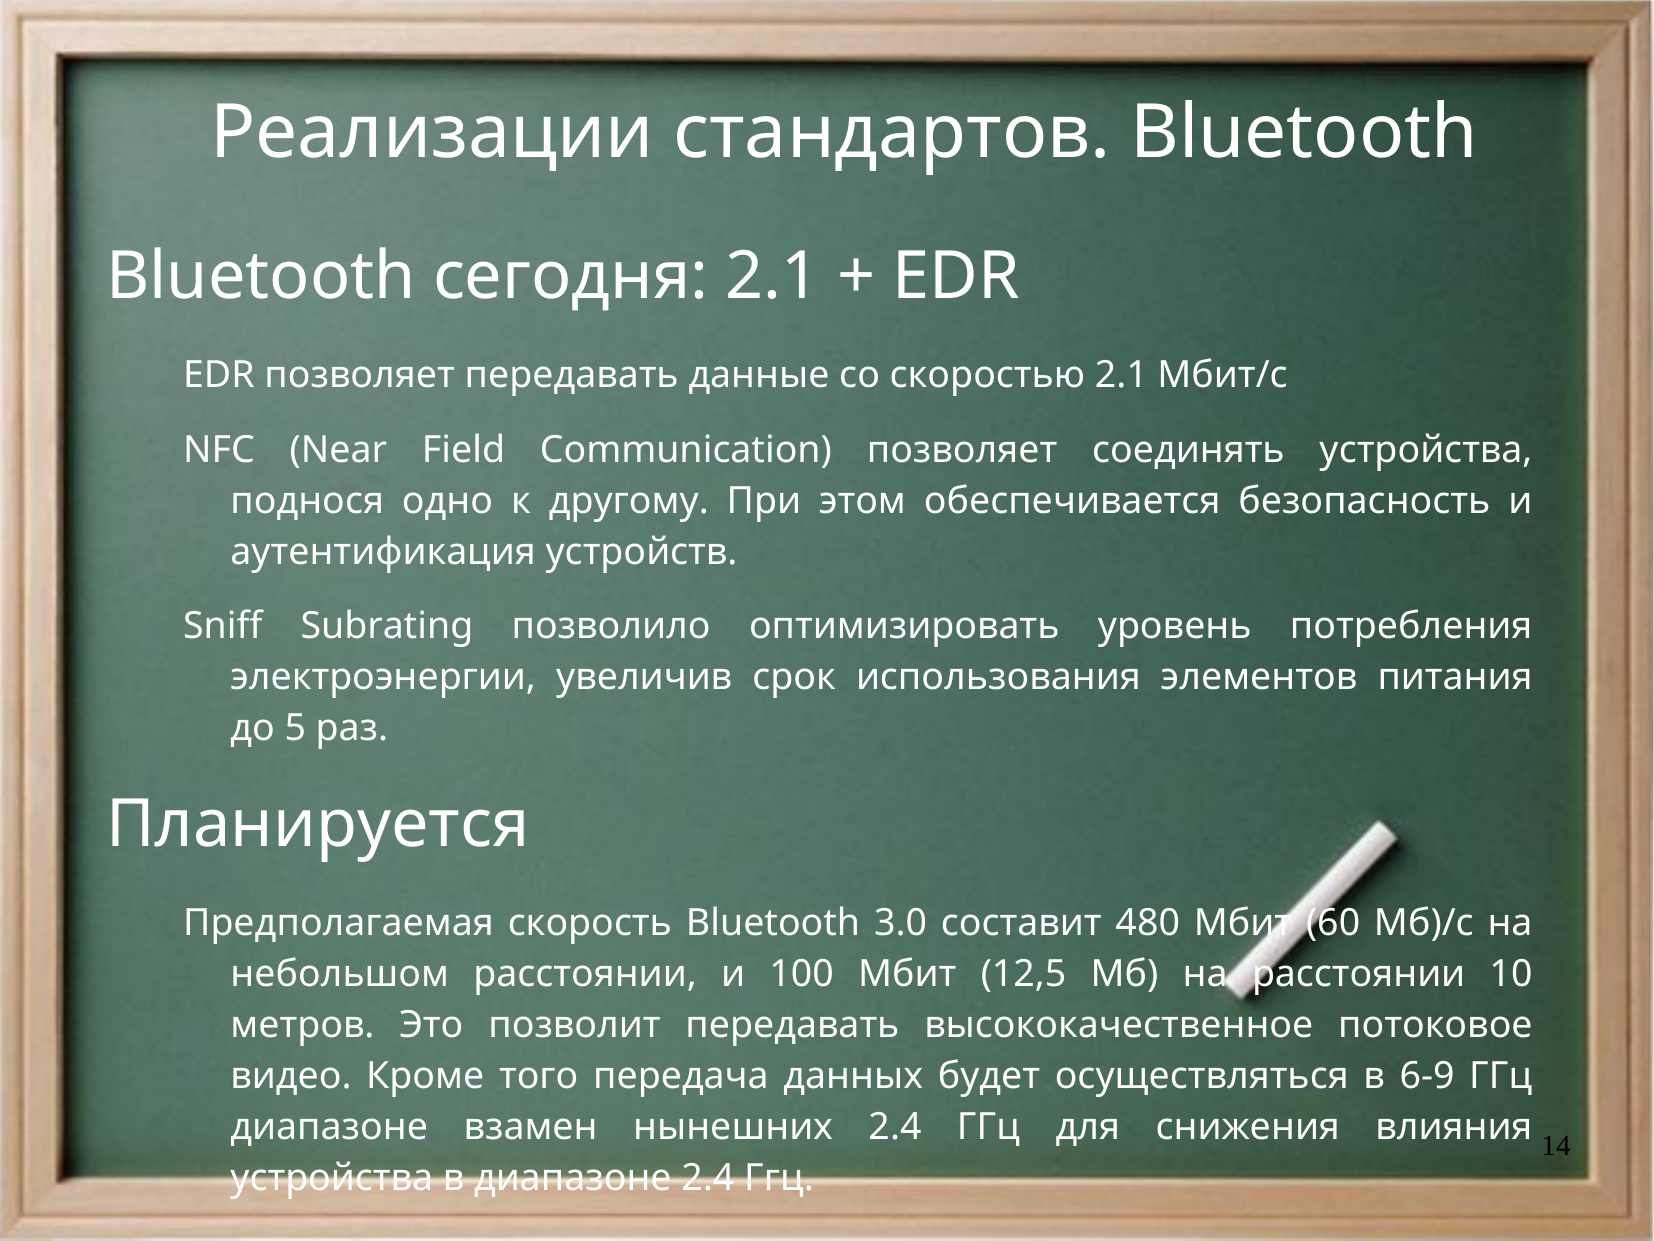

# Реализации стандартов. Bluetooth
Bluetooth сегодня: 2.1 + EDR
EDR позволяет передавать данные со скоростью 2.1 Мбит/с
NFC (Near Field Communication) позволяет соединять устройства, поднося одно к другому. При этом обеспечивается безопасность и аутентификация устройств.
Sniff Subrating позволило оптимизировать уровень потребления электроэнергии, увеличив срок использования элементов питания до 5 раз.
Планируется
Предполагаемая скорость Bluetooth 3.0 составит 480 Мбит (60 Мб)/с на небольшом расстоянии, и 100 Мбит (12,5 Мб) на расстоянии 10 метров. Это позволит передавать высококачественное потоковое видео. Кроме того передача данных будет осуществляться в 6-9 ГГц диапазоне взамен нынешних 2.4 ГГц для снижения влияния устройства в диапазоне 2.4 Ггц.
14